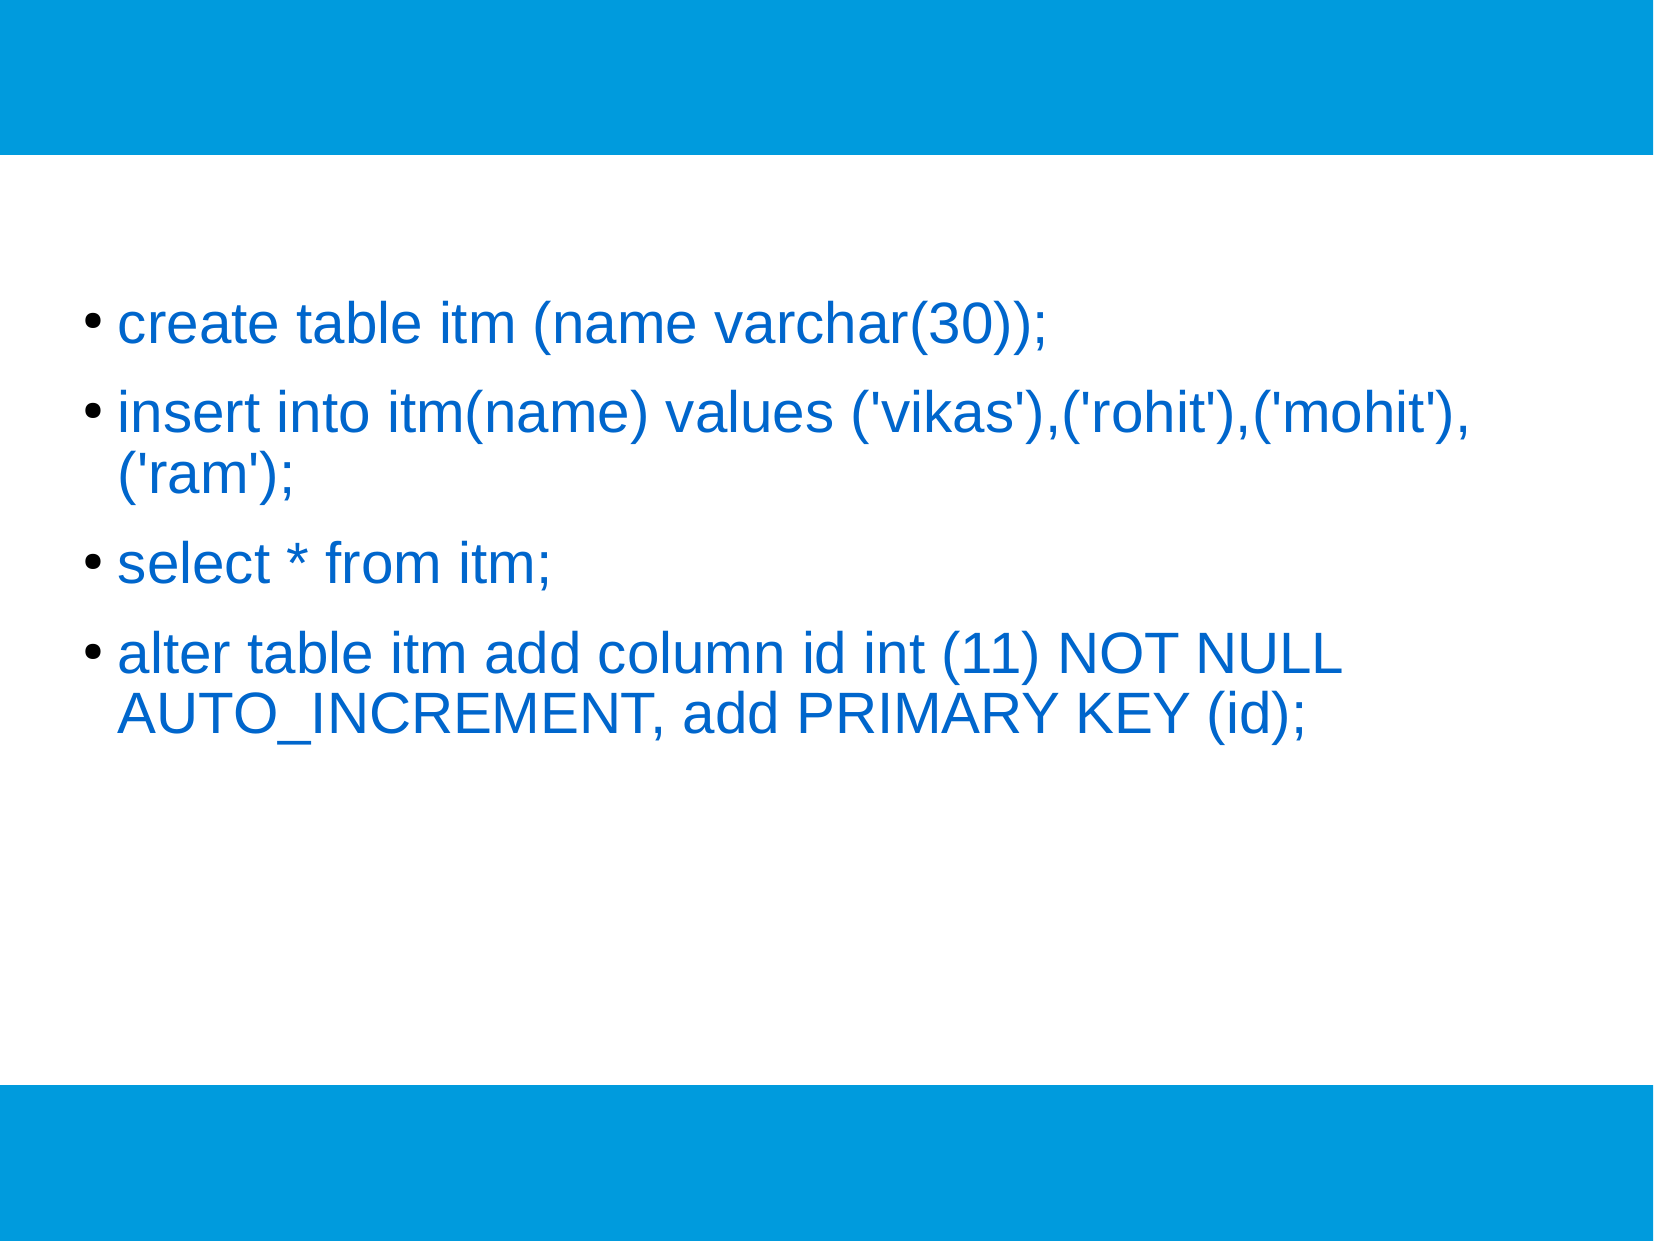

#
create table itm (name varchar(30));
insert into itm(name) values ('vikas'),('rohit'),('mohit'),('ram');
select * from itm;
alter table itm add column id int (11) NOT NULL AUTO_INCREMENT, add PRIMARY KEY (id);